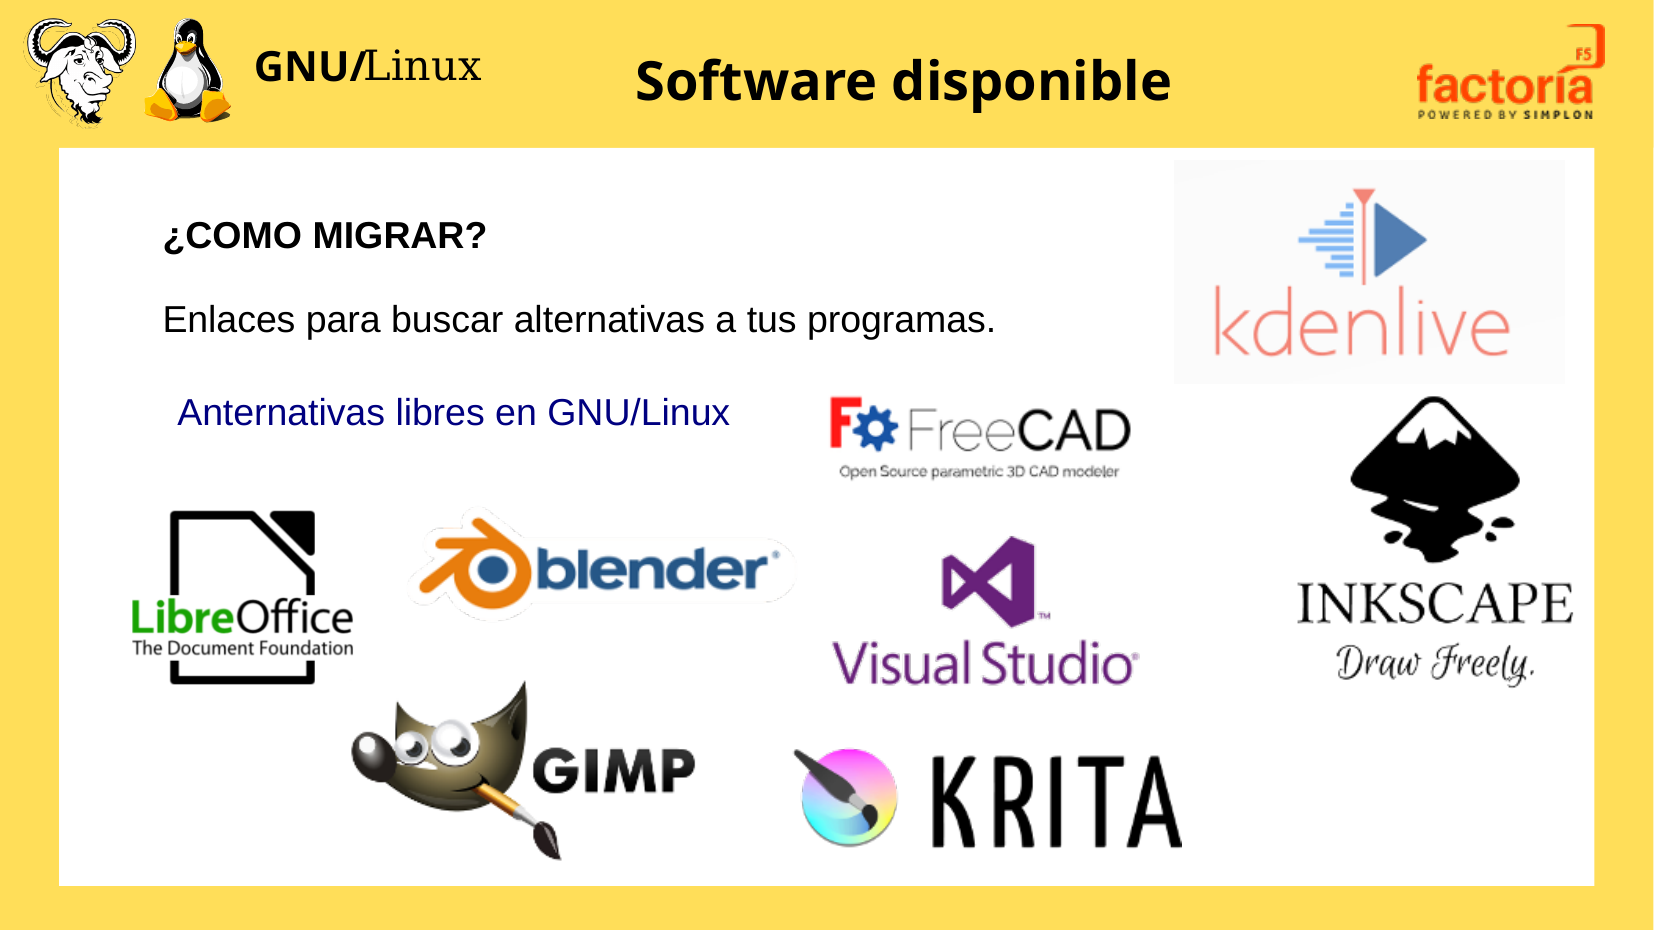

GNU/
Software disponible
# Linux
¿COMO MIGRAR?
Enlaces para buscar alternativas a tus programas.
Anternativas libres en GNU/Linux